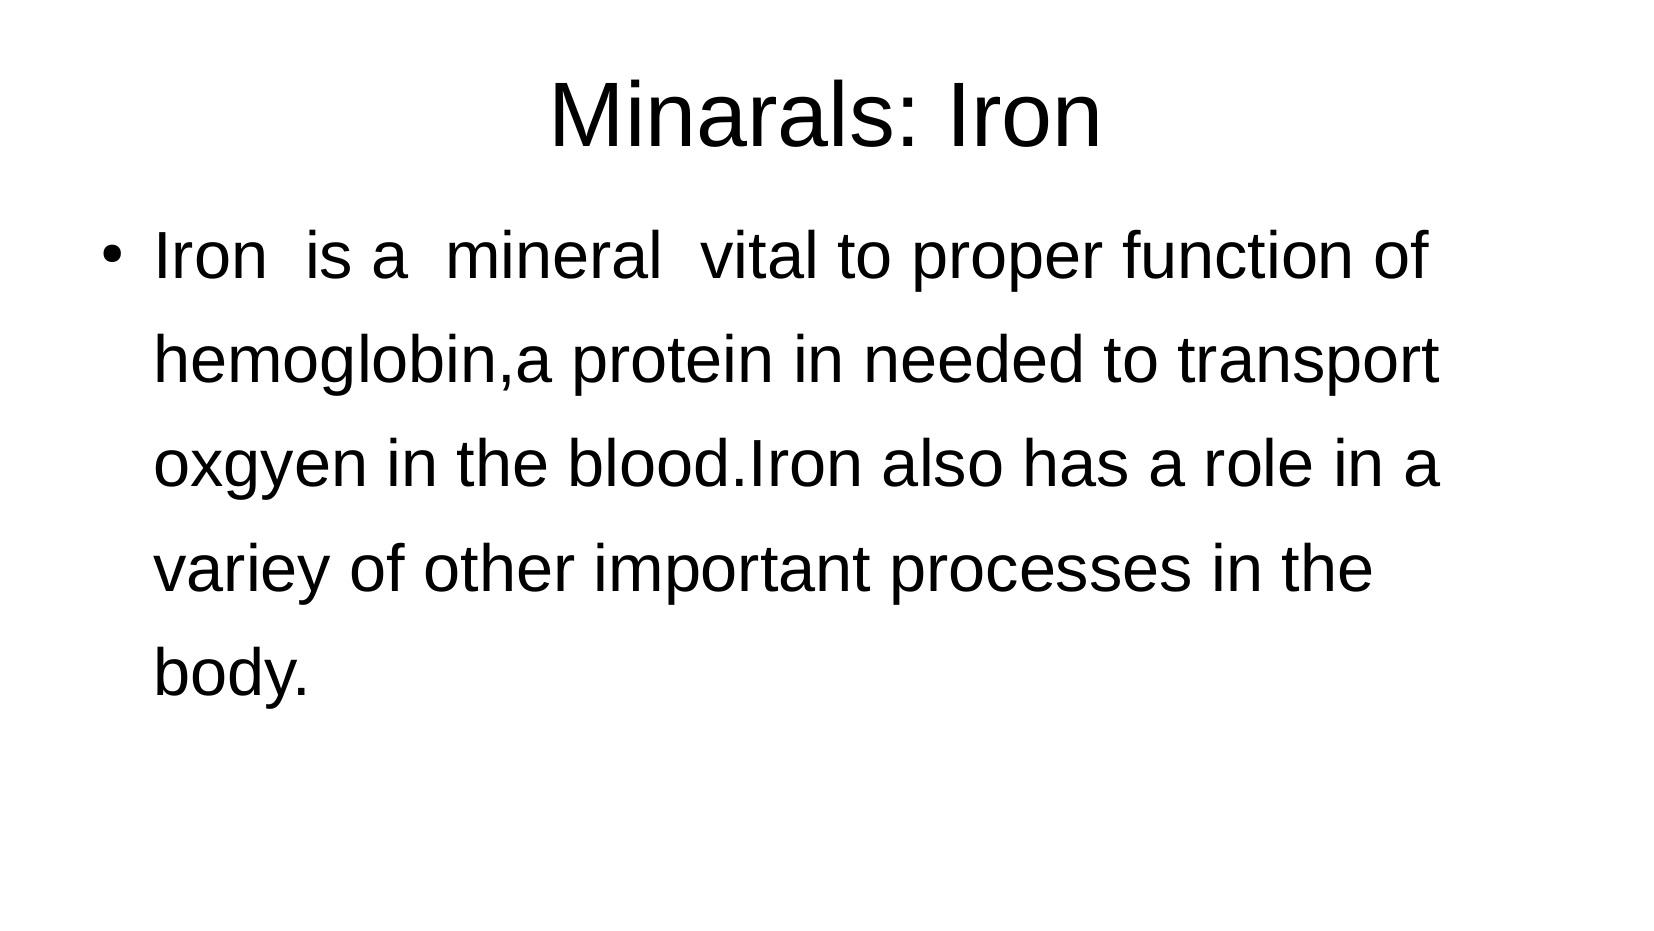

# Minarals: Iron
Iron is a mineral vital to proper function of
hemoglobin,a protein in needed to transport
oxgyen in the blood.Iron also has a role in a
variey of other important processes in the
body.